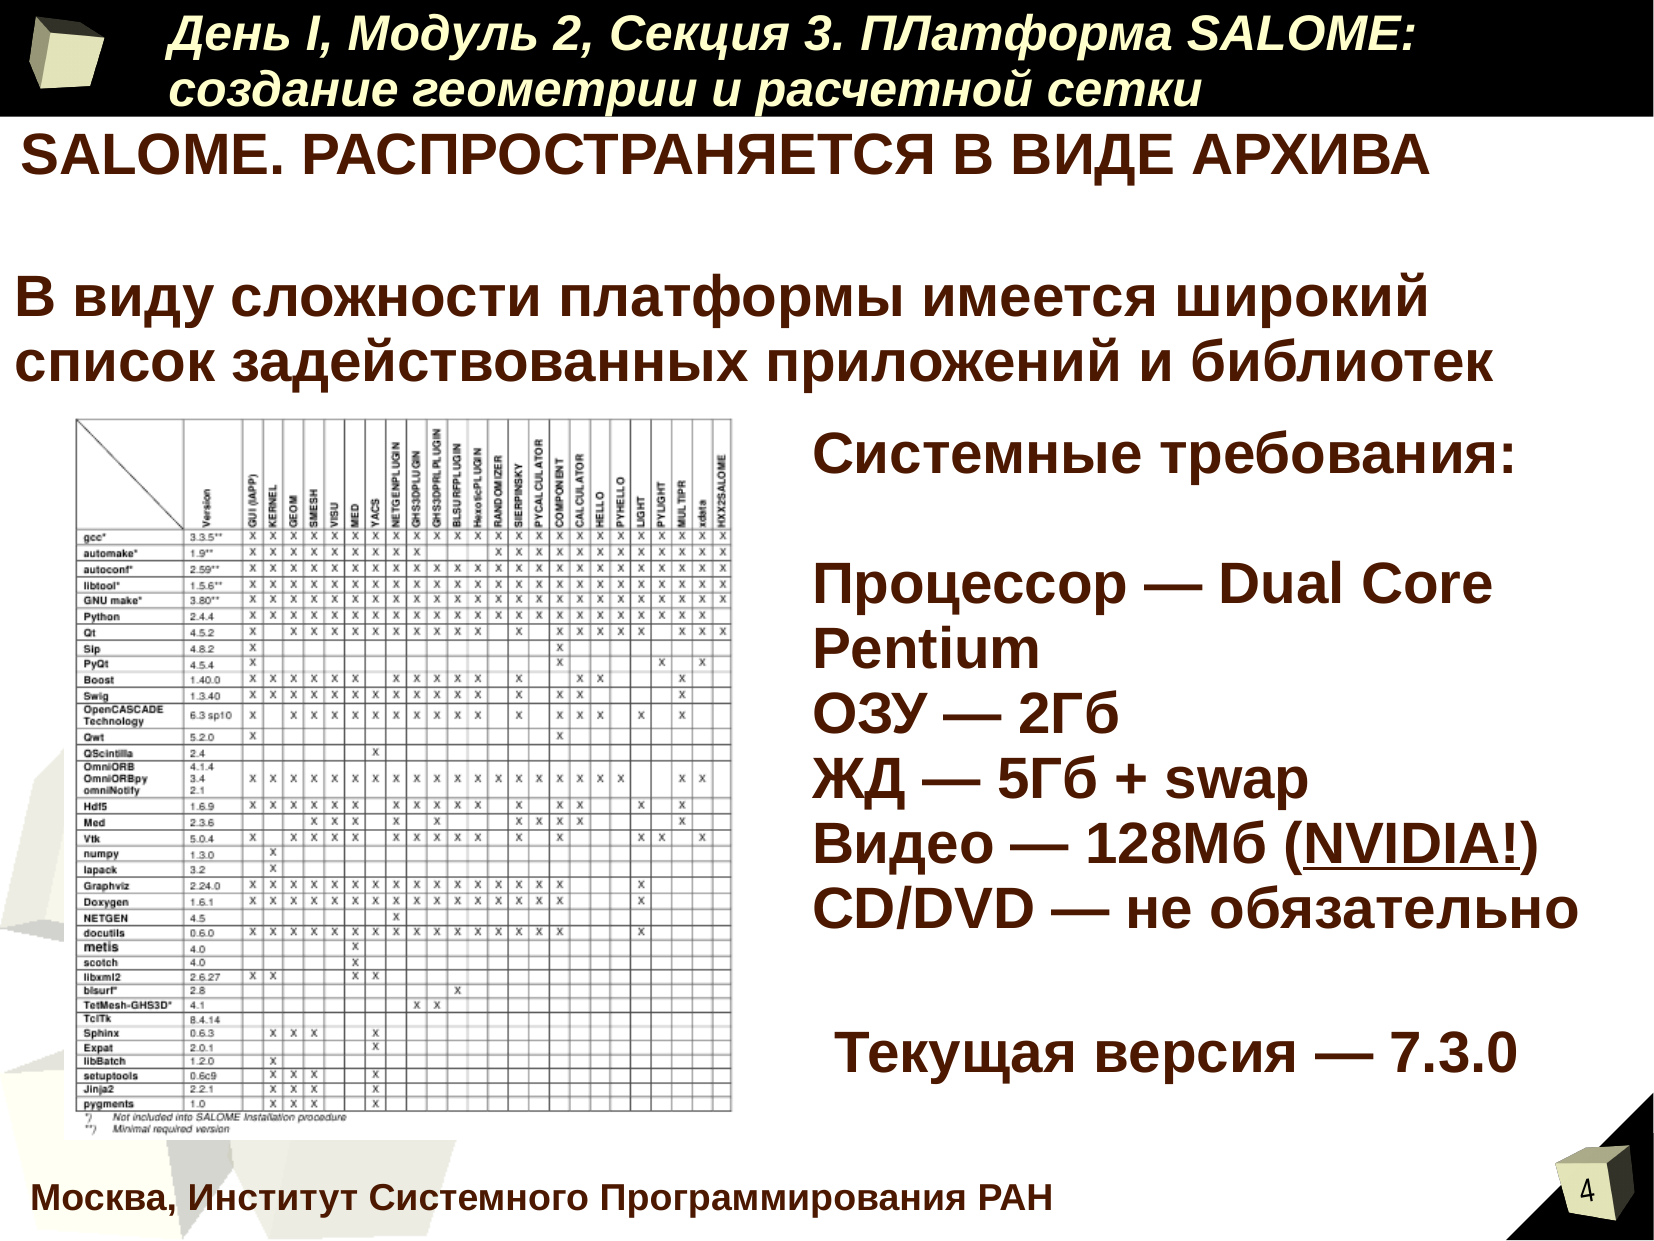

SALOME. РАСПРОСТРАНЯЕТСЯ В ВИДЕ АРХИВА
В виду сложности платформы имеется широкий список задействованных приложений и библиотек
Системные требования:
Процессор — Dual Core Pentium
ОЗУ — 2Гб
ЖД — 5Гб + swap
Видео — 128Мб (NVIDIA!)
CD/DVD — не обязательно
Текущая версия — 7.3.0